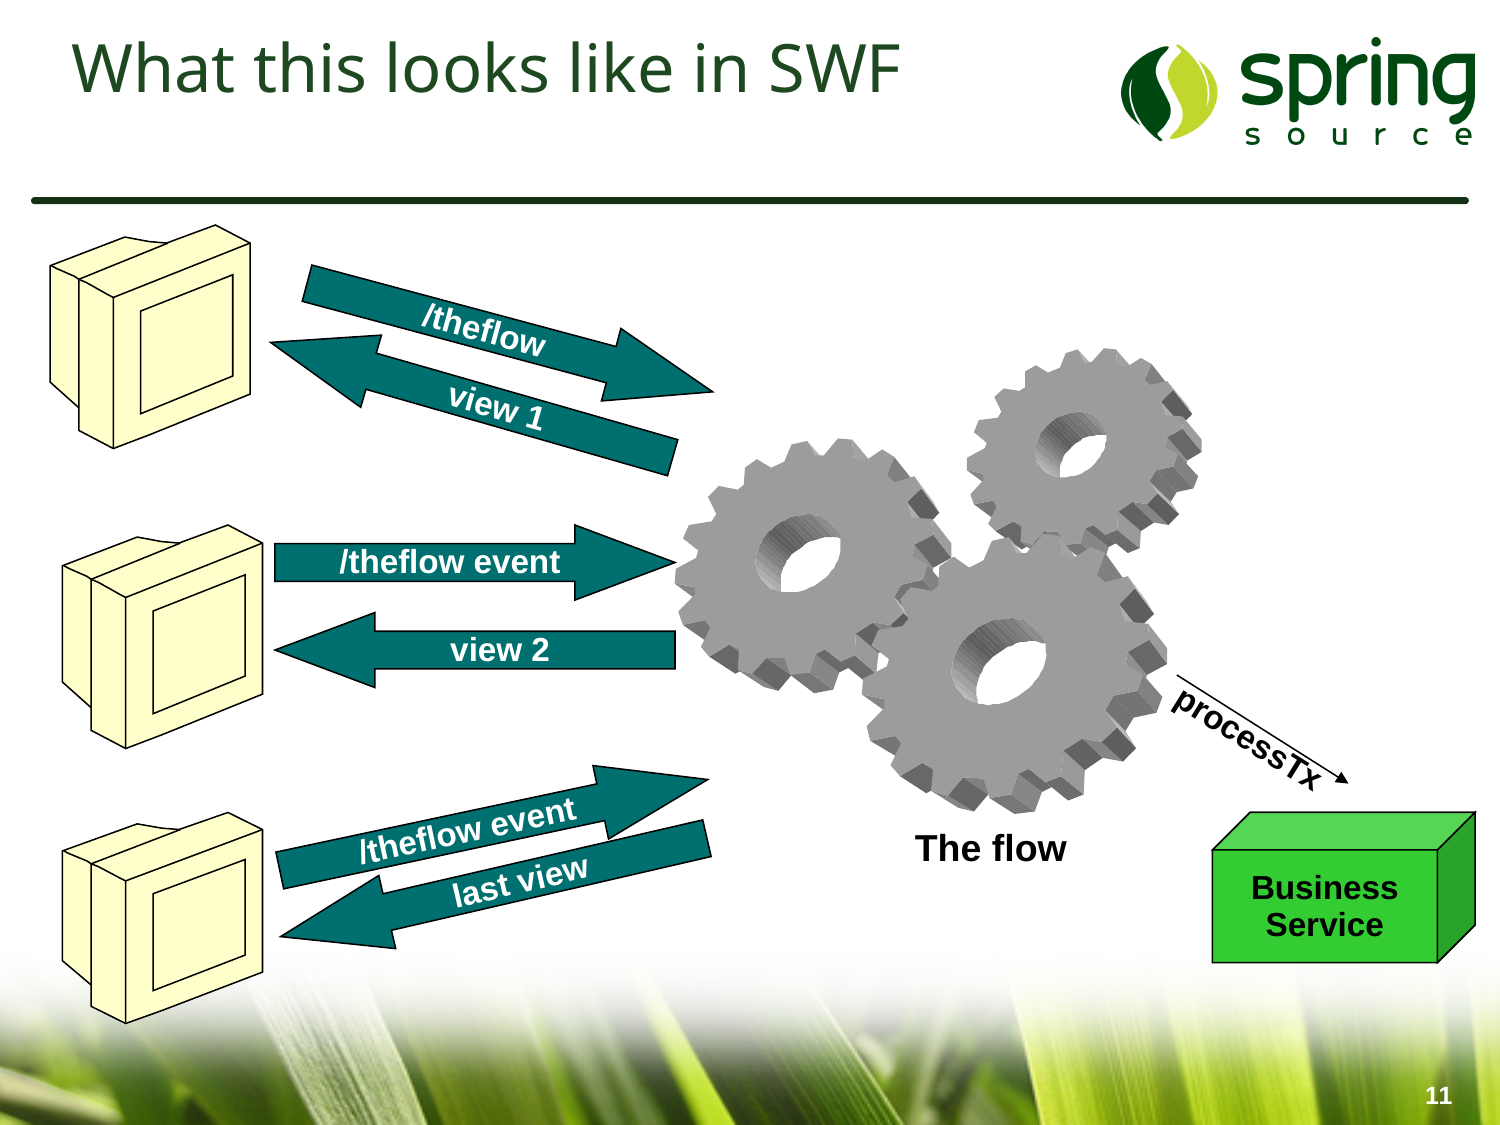

# What this looks like in SWF
/theflow
view 1
The flow
/theflow event
view 2
processTx
/theflow event
Business
Service
last view